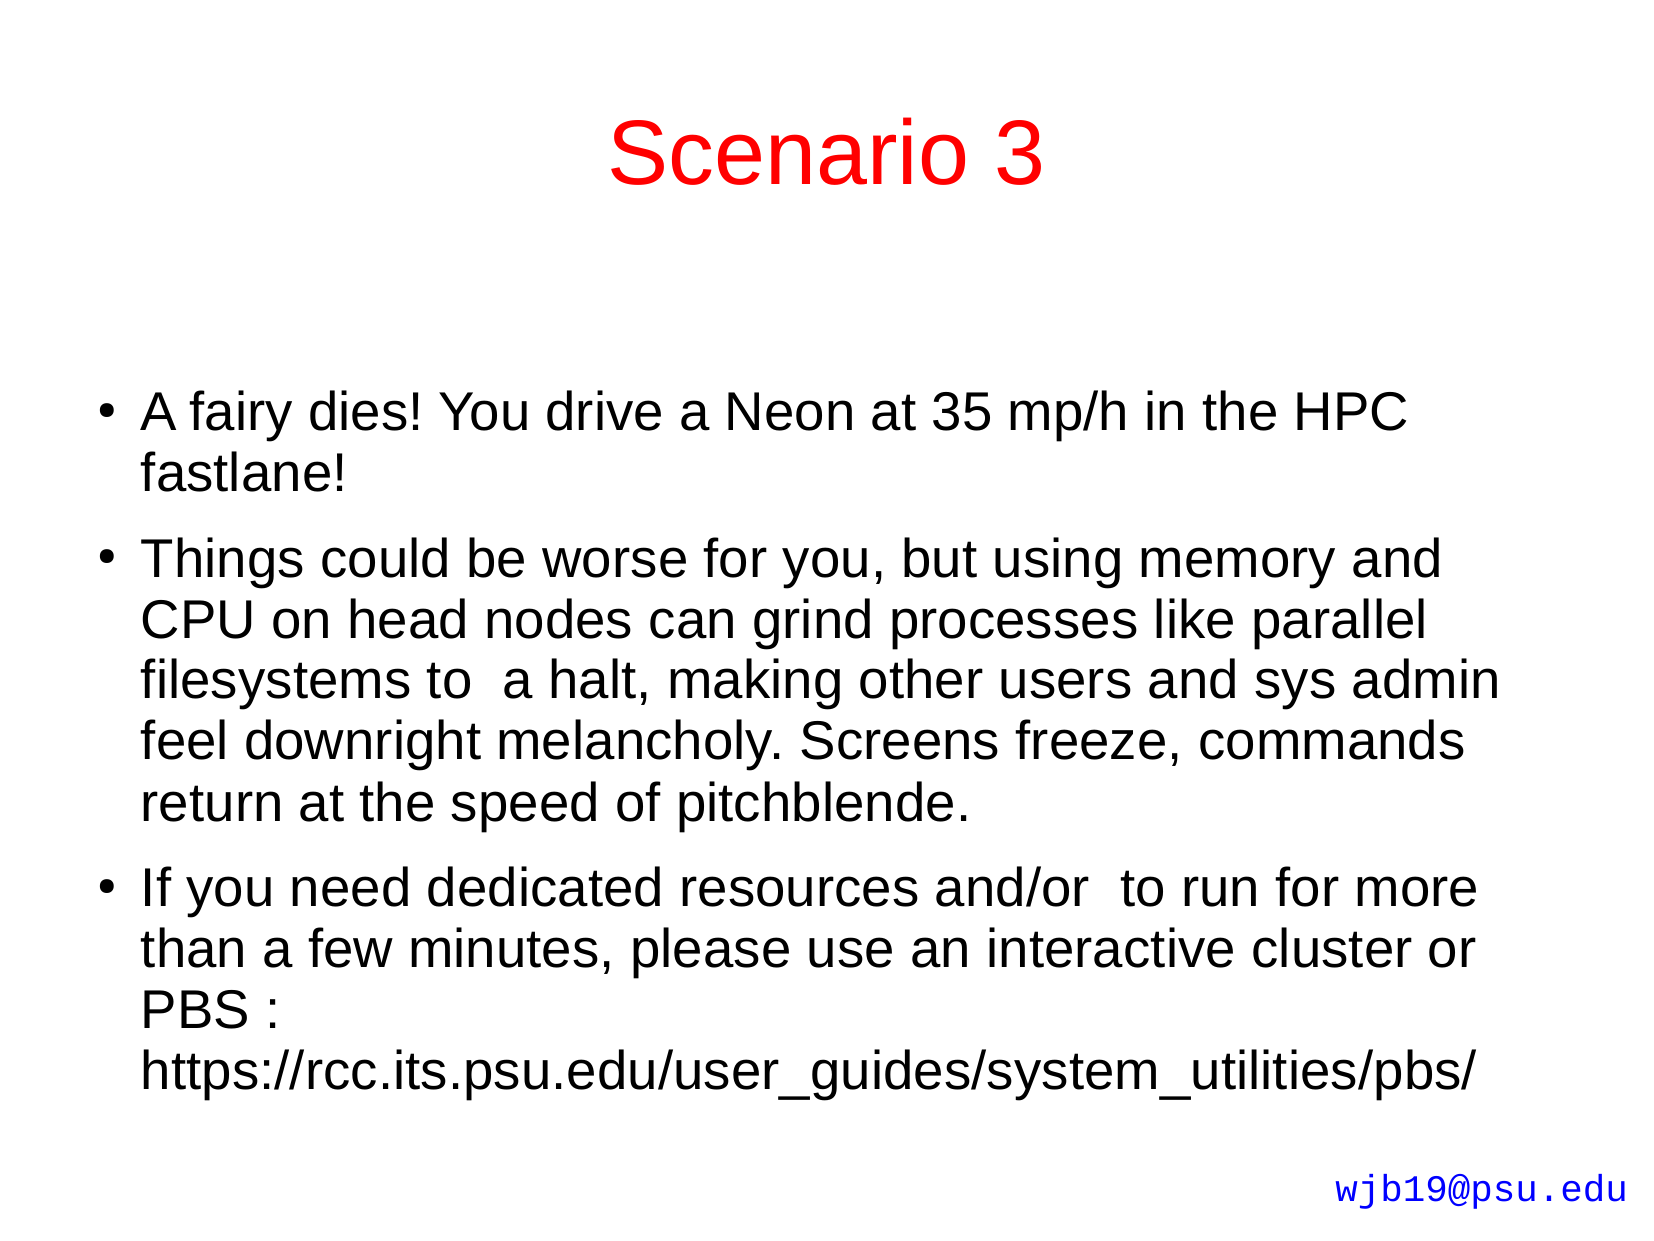

# Scenario 3
A fairy dies! You drive a Neon at 35 mp/h in the HPC fastlane!
Things could be worse for you, but using memory and CPU on head nodes can grind processes like parallel filesystems to a halt, making other users and sys admin feel downright melancholy. Screens freeze, commands return at the speed of pitchblende.
If you need dedicated resources and/or to run for more than a few minutes, please use an interactive cluster or PBS : https://rcc.its.psu.edu/user_guides/system_utilities/pbs/
wjb19@psu.edu